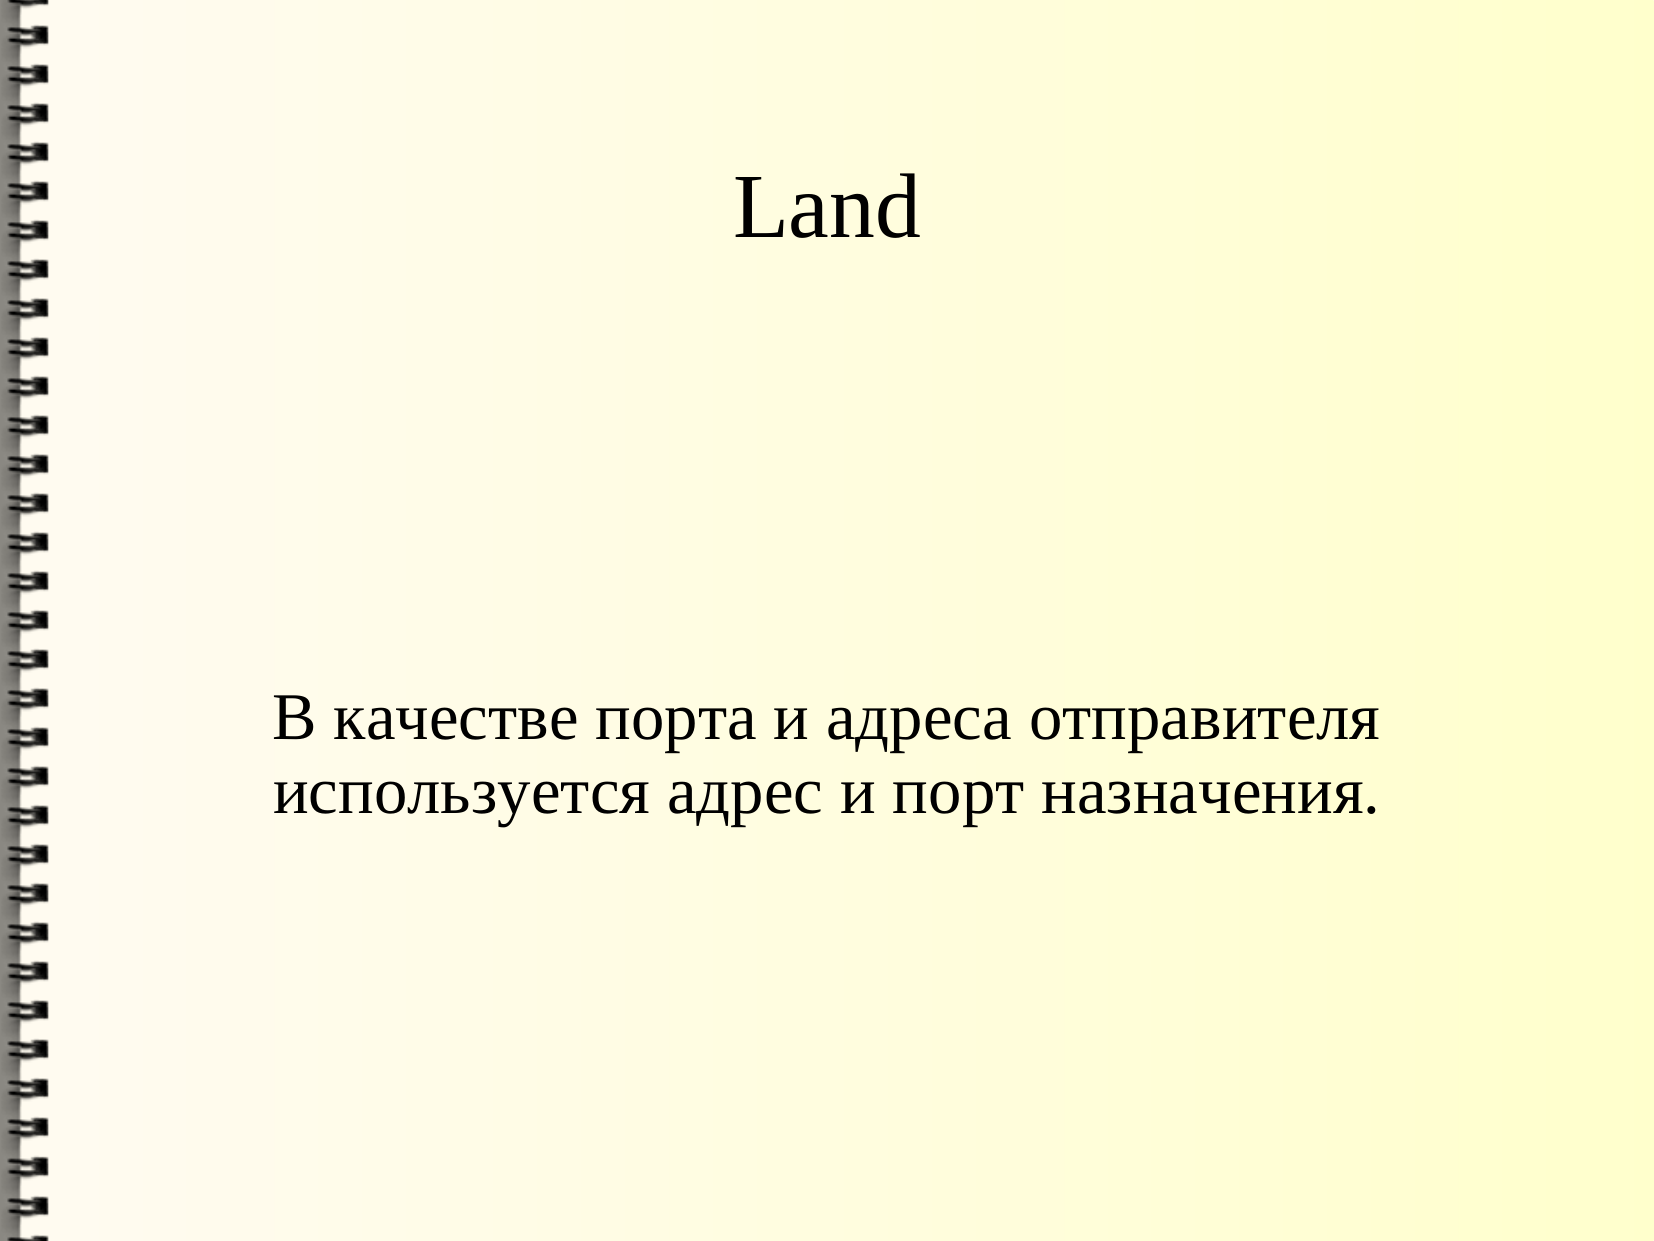

# Land
В качестве порта и адреса отправителя используется адрес и порт назначения.